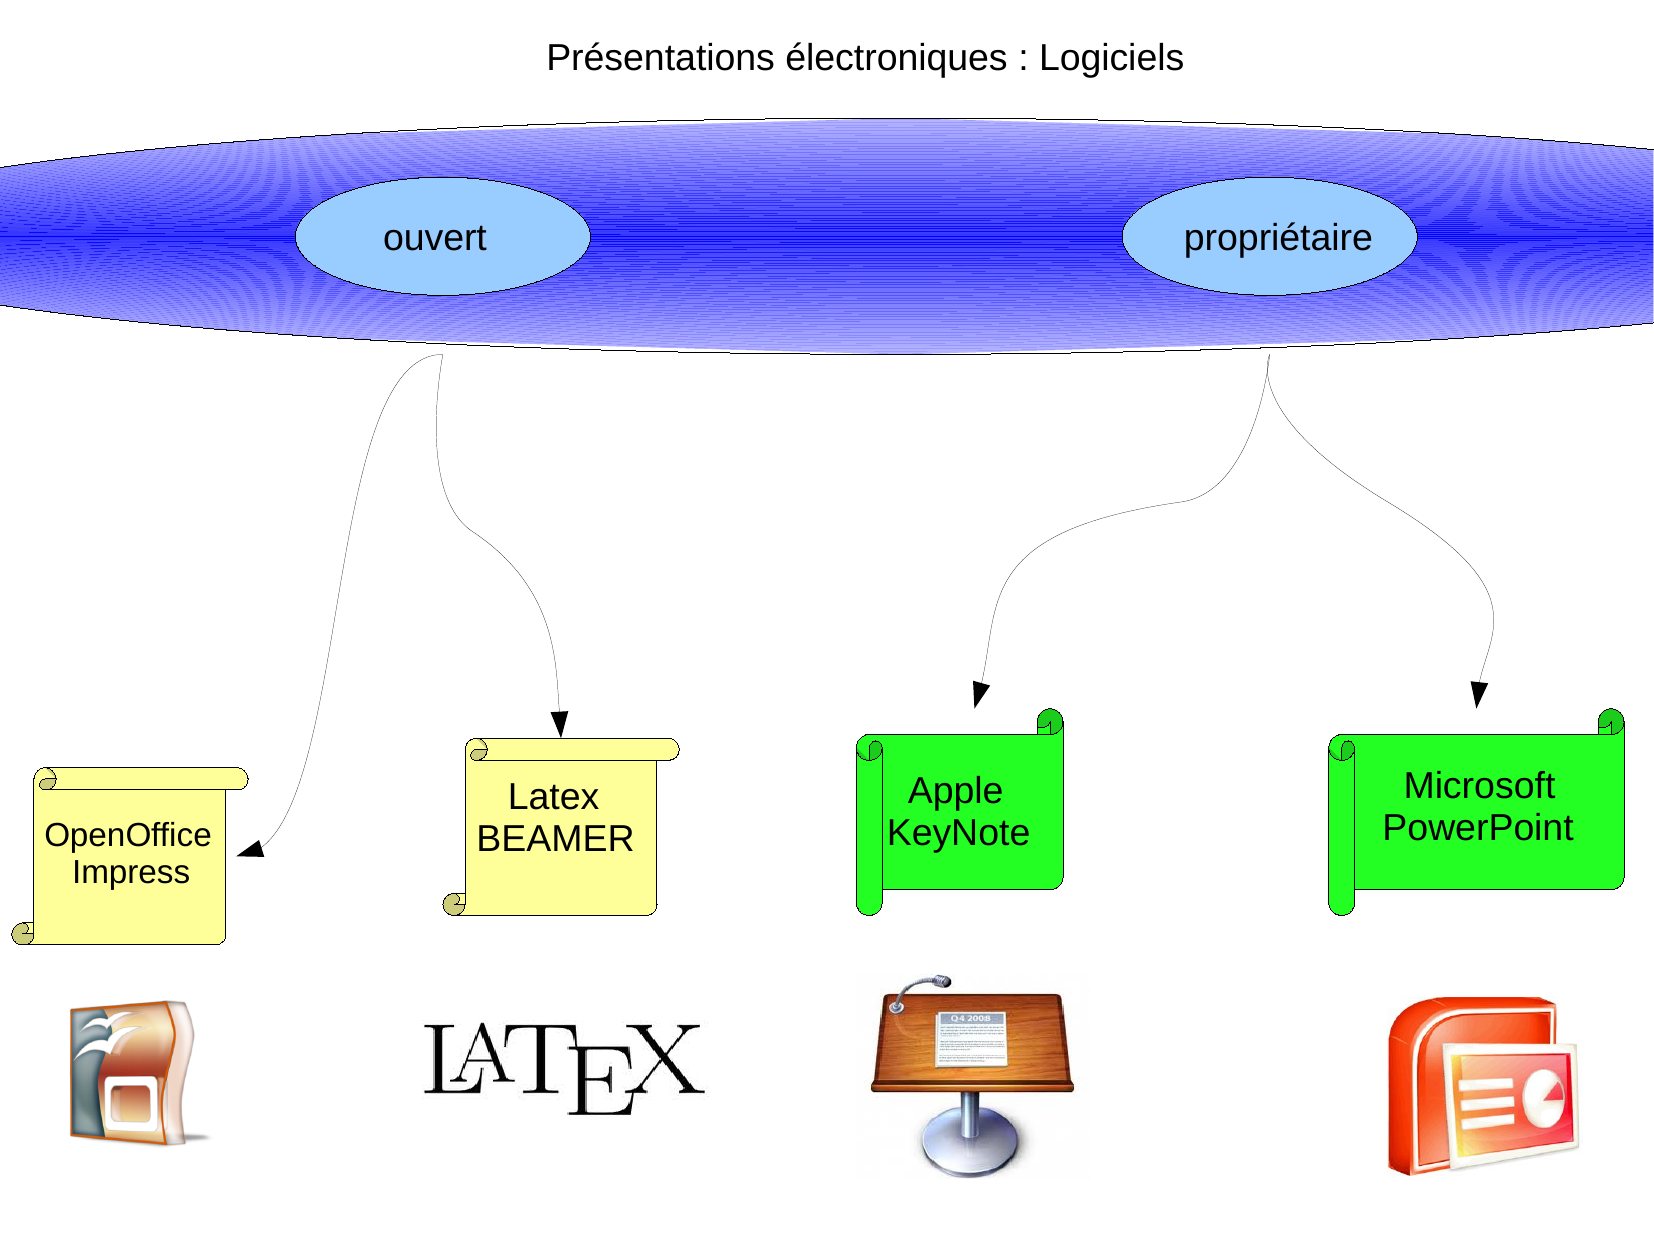

Présentations électroniques : Logiciels
ouvert
propriétaire
OpenOffice
 Impress
 Latex
BEAMER
 Apple
KeyNote
 Microsoft
PowerPoint